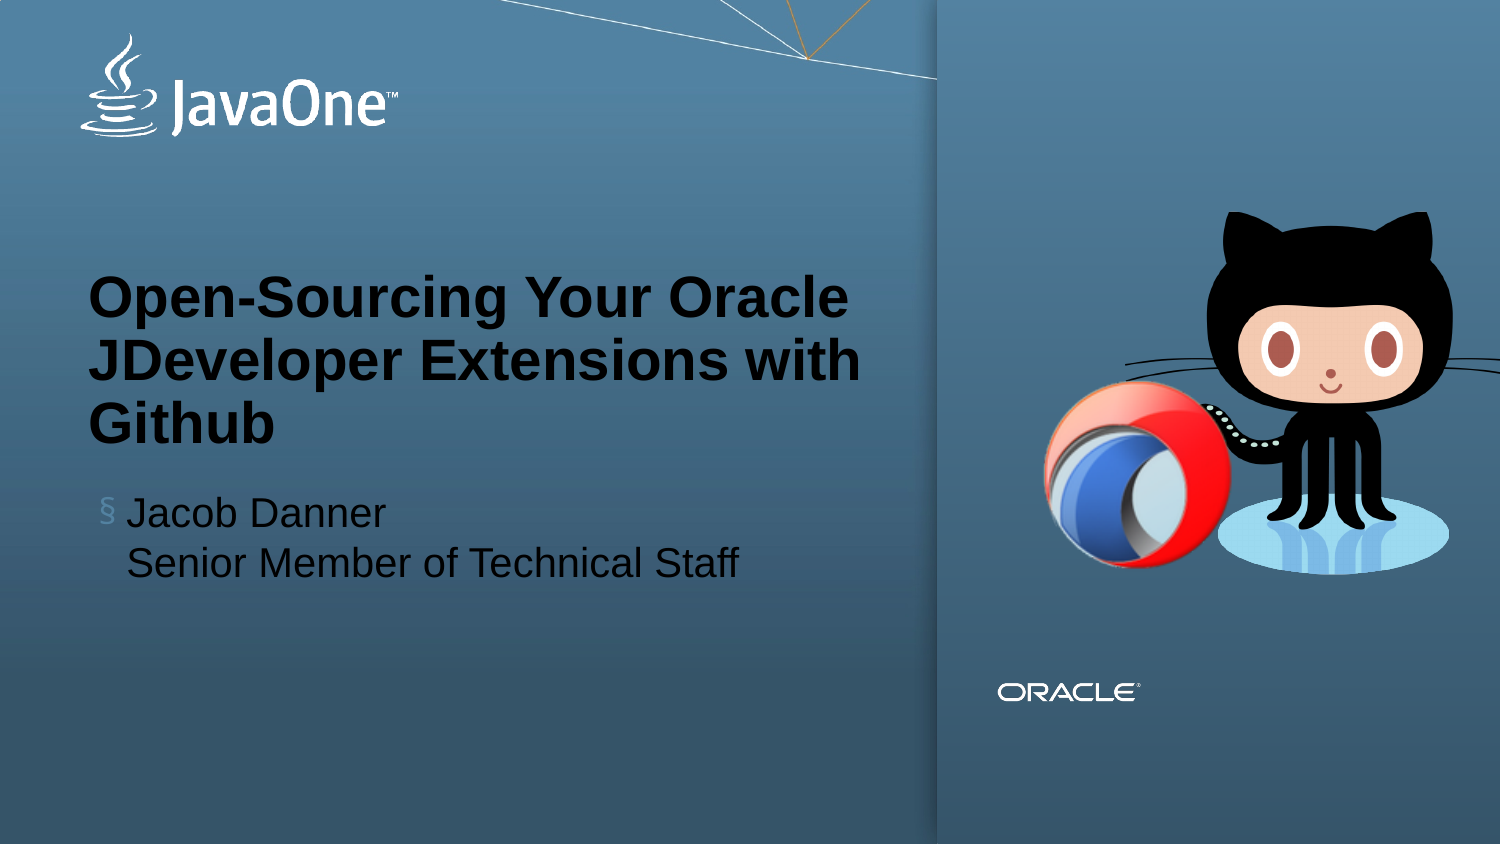

# Open-Sourcing Your Oracle JDeveloper Extensions with Github
Jacob Danner
Senior Member of Technical Staff